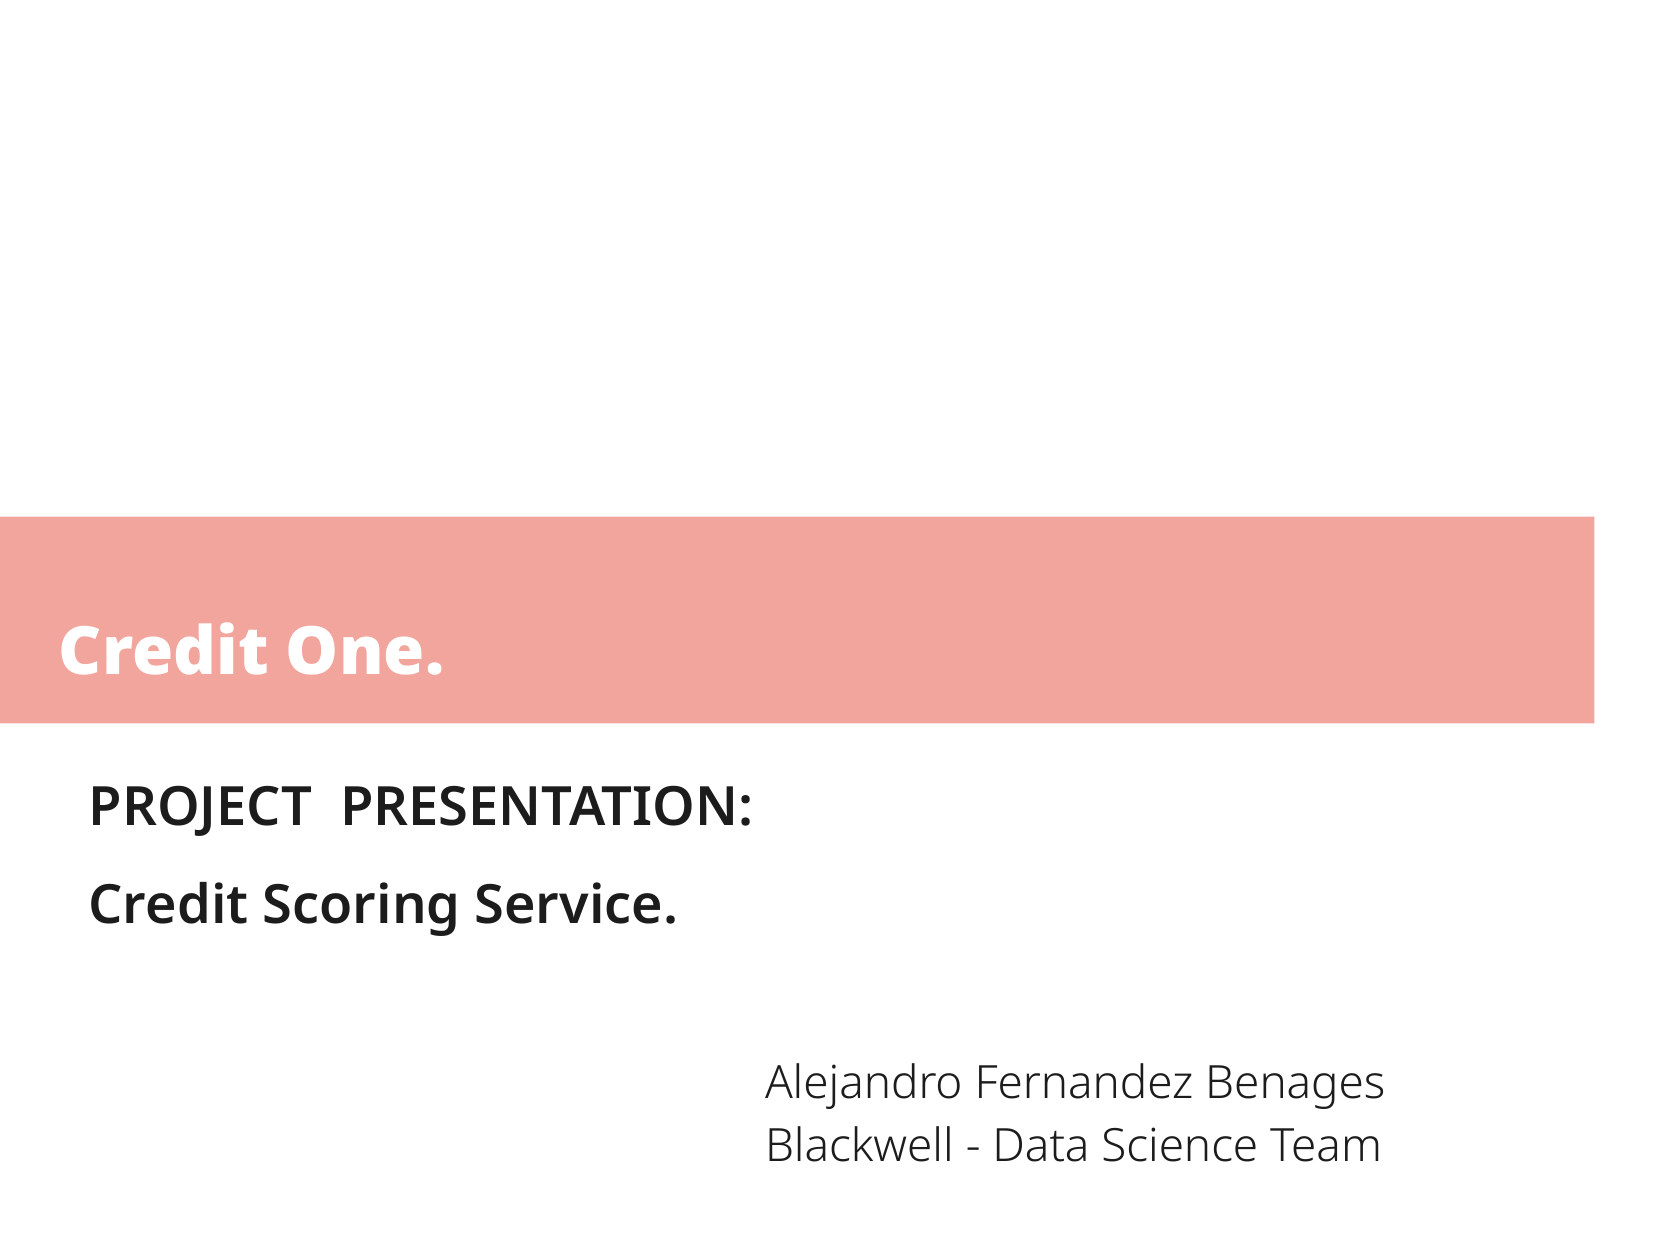

# Credit One.
PROJECT PRESENTATION:
Credit Scoring Service.
Alejandro Fernandez Benages
Blackwell - Data Science Team